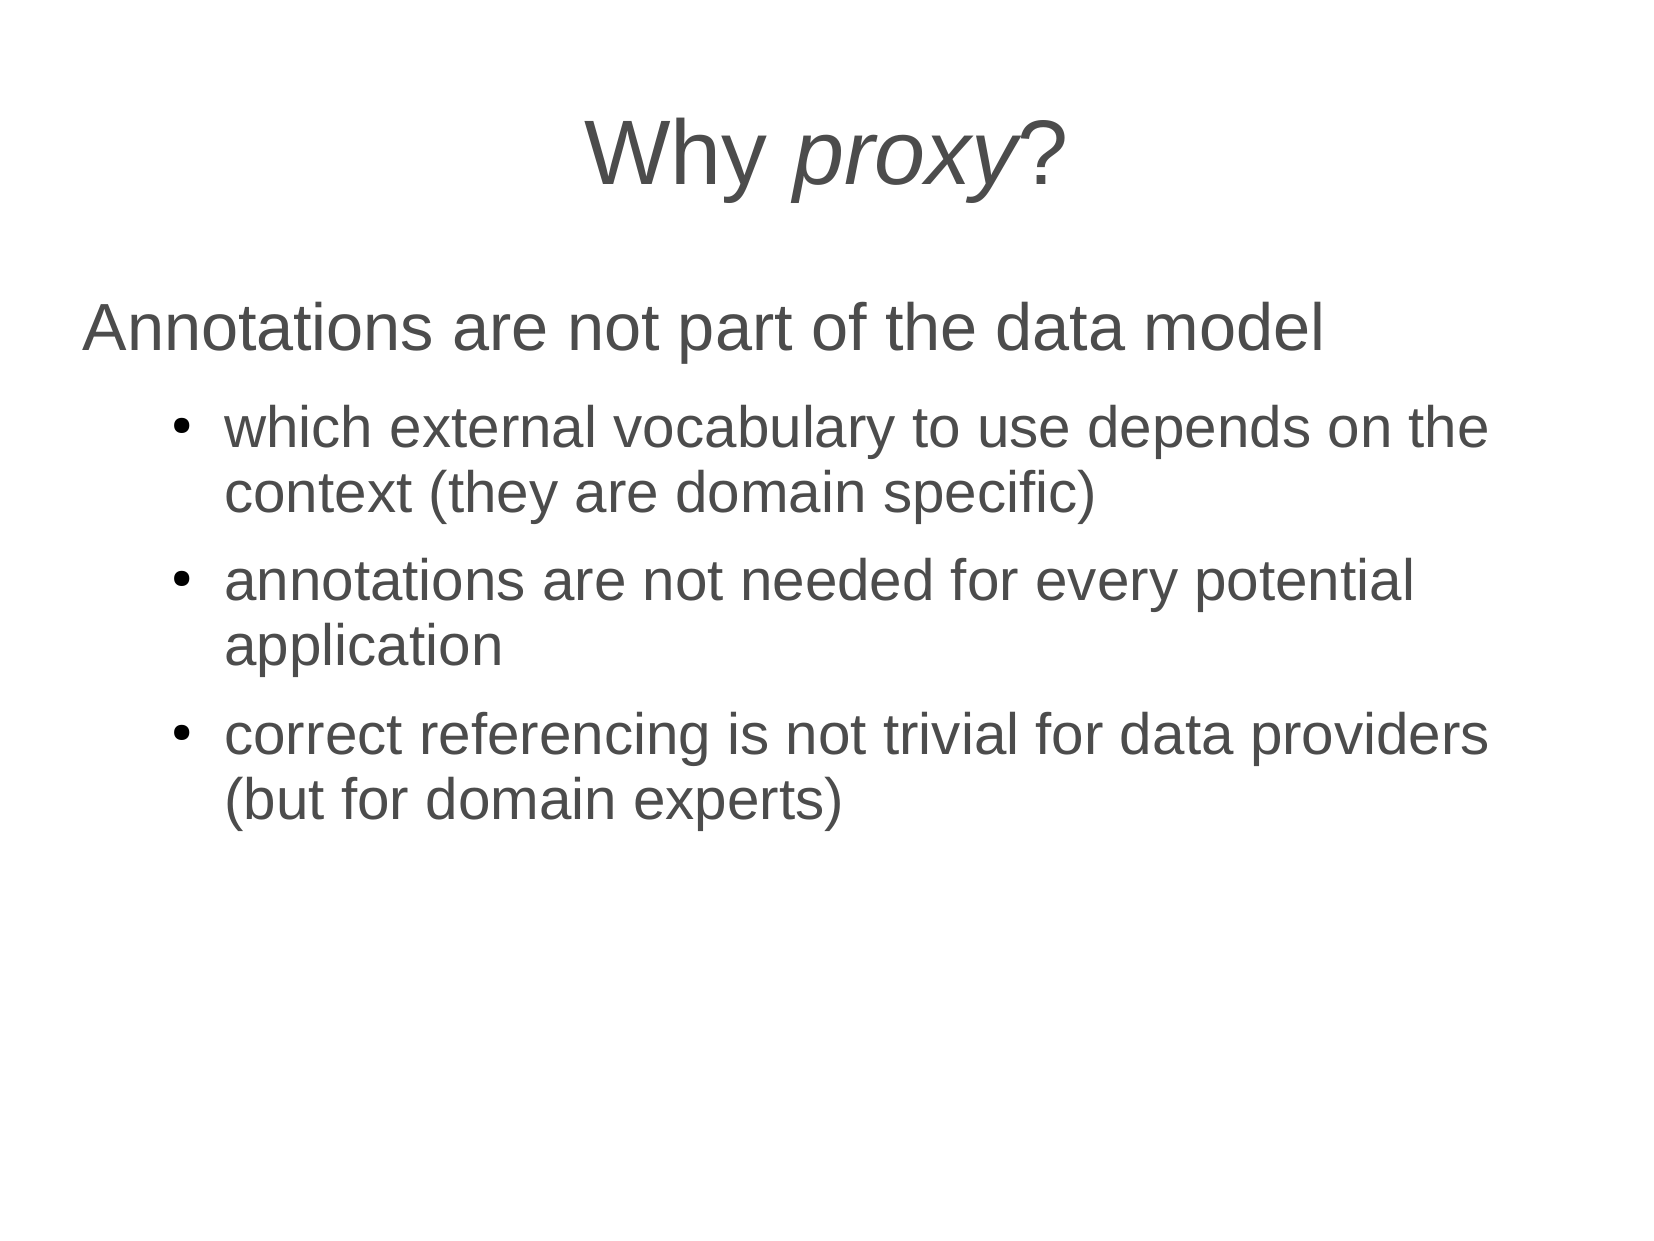

# Why proxy?
Annotations are not part of the data model
which external vocabulary to use depends on the context (they are domain specific)
annotations are not needed for every potential application
correct referencing is not trivial for data providers (but for domain experts)